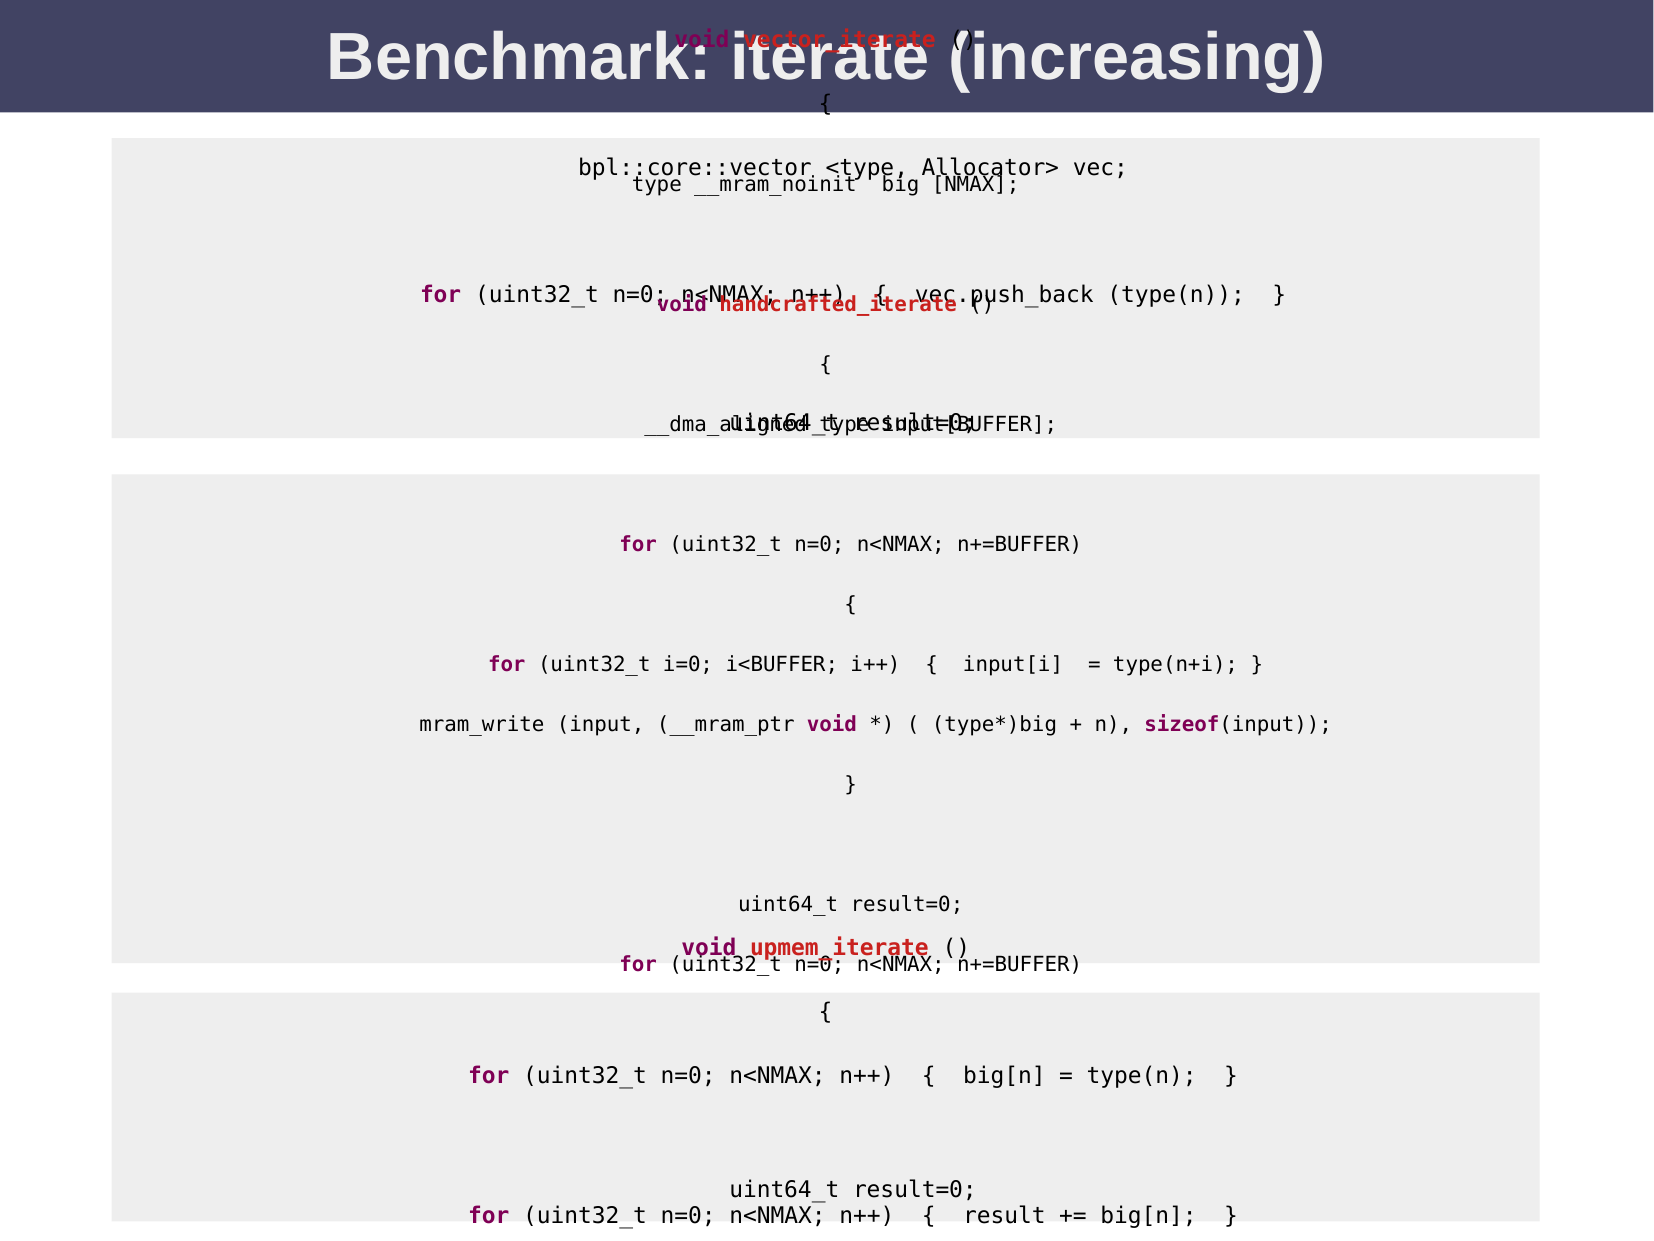

Benchmark: iterate (increasing)
void vector_iterate ()
{
 bpl::core::vector <type, Allocator> vec;
 for (uint32_t n=0; n<NMAX; n++) { vec.push_back (type(n)); }
 uint64_t result=0;
 vec.iterate ([&] (type n) { result += n; });
}
type __mram_noinit big [NMAX];
void handcrafted_iterate ()
{
 __dma_aligned type input[BUFFER];
 for (uint32_t n=0; n<NMAX; n+=BUFFER)
 {
 for (uint32_t i=0; i<BUFFER; i++) { input[i] = type(n+i); }
 mram_write (input, (__mram_ptr void *) ( (type*)big + n), sizeof(input));
 }
 uint64_t result=0;
 for (uint32_t n=0; n<NMAX; n+=BUFFER)
 {
 mram_read ((__mram_ptr void *) ( (type*)big + n), input, sizeof(input));
 for (uint32_t i=0; i<BUFFER; i++) { result += input[i]; }
 }
}
void upmem_iterate ()
{
 for (uint32_t n=0; n<NMAX; n++) { big[n] = type(n); }
 uint64_t result=0;
 for (uint32_t n=0; n<NMAX; n++) { result += big[n]; }
}